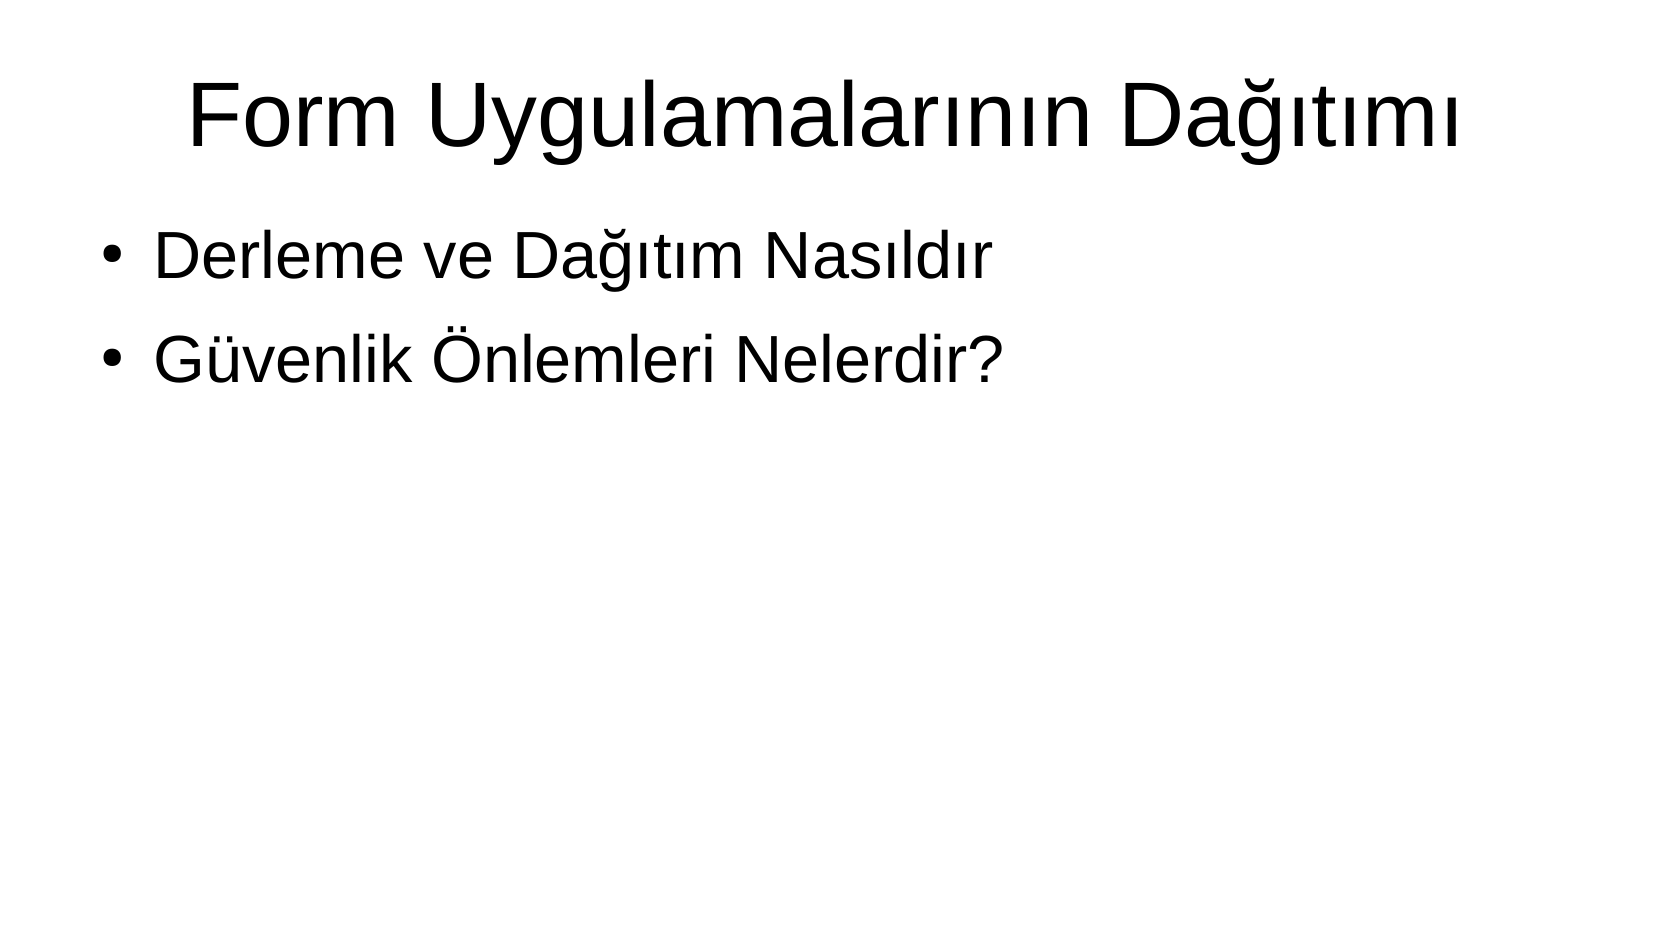

# Form Uygulamalarının Dağıtımı
Derleme ve Dağıtım Nasıldır
Güvenlik Önlemleri Nelerdir?